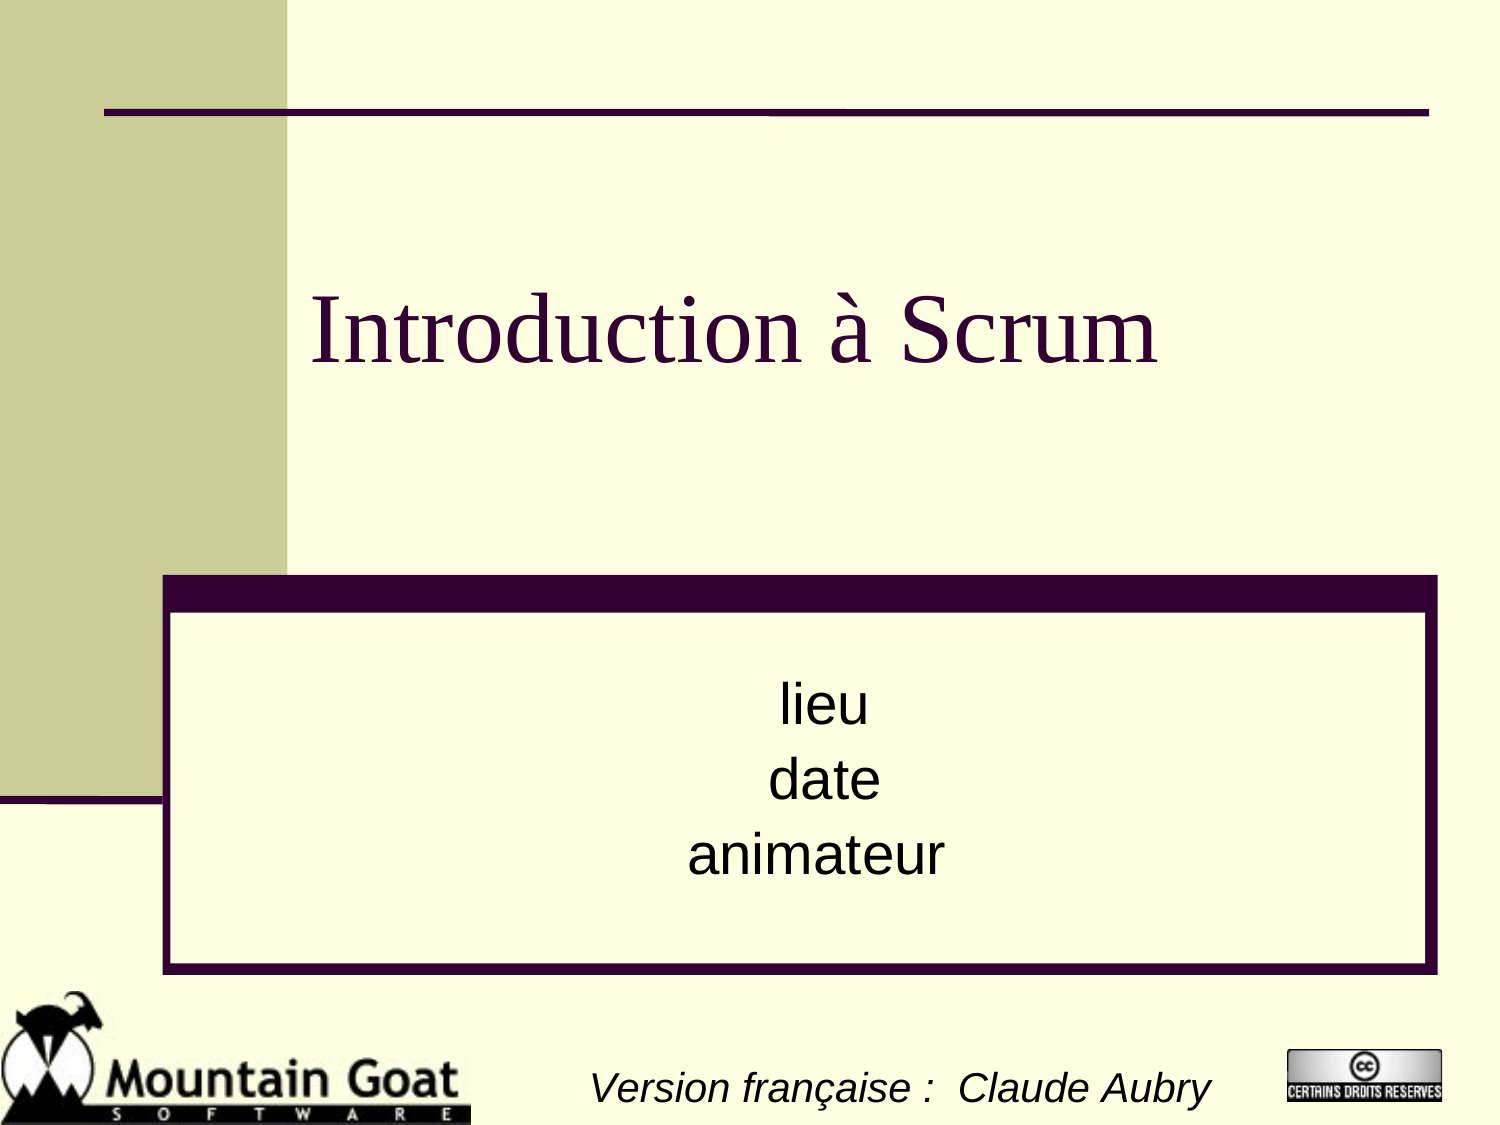

# Introduction à Scrum
lieu
date
animateur
Version française : Claude Aubry